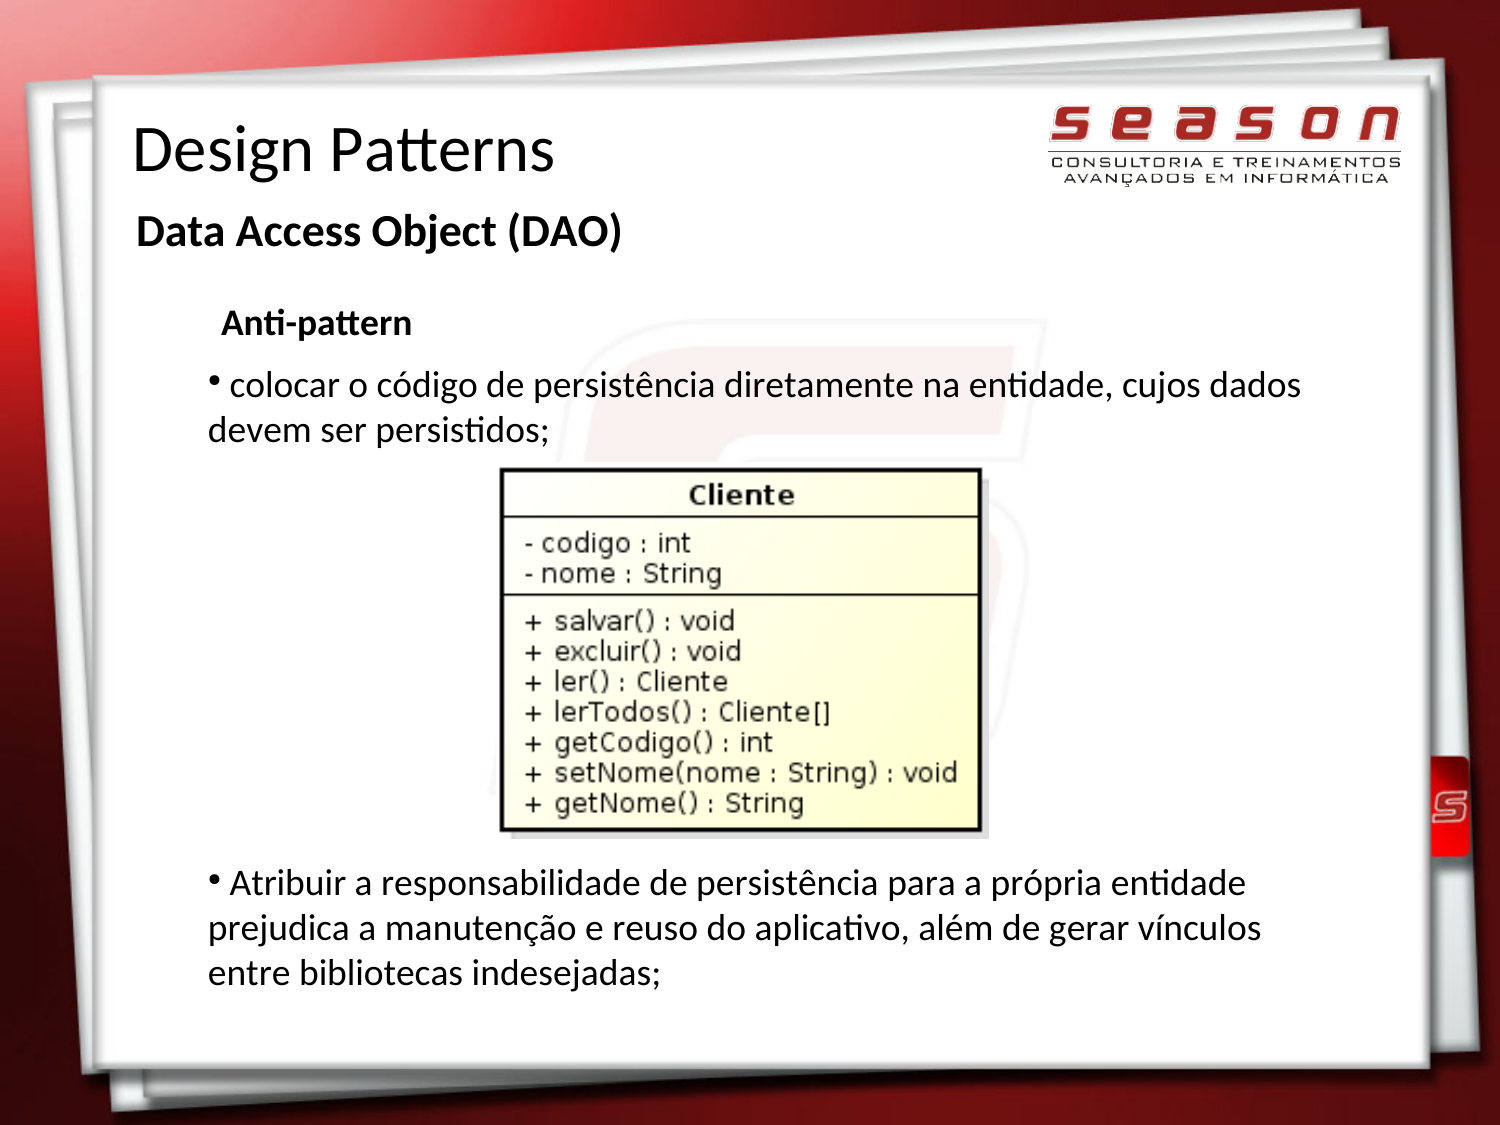

# Design Patterns
Data Access Object (DAO)
Anti-pattern
 colocar o código de persistência diretamente na entidade, cujos dados devem ser persistidos;
 Atribuir a responsabilidade de persistência para a própria entidade prejudica a manutenção e reuso do aplicativo, além de gerar vínculos entre bibliotecas indesejadas;